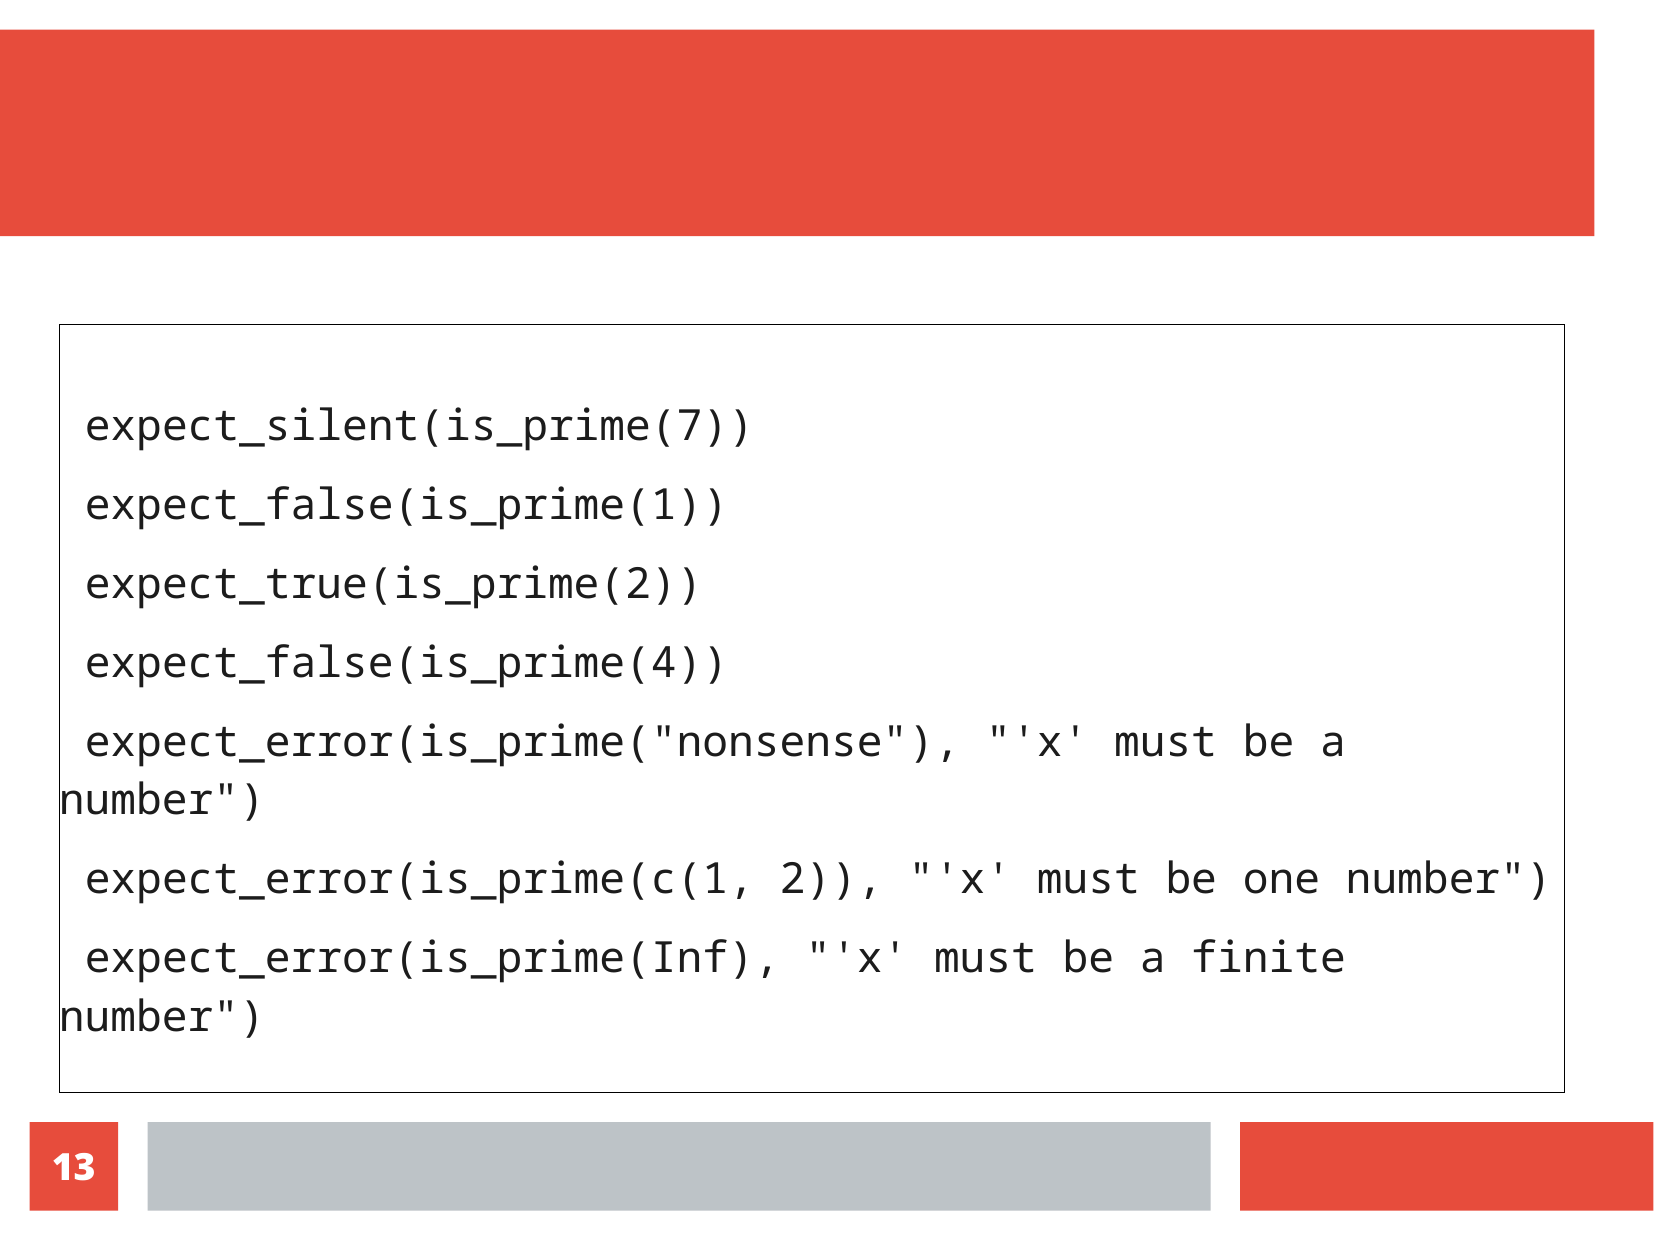

# expect_silent(is_prime(7))
 expect_false(is_prime(1))
 expect_true(is_prime(2))
 expect_false(is_prime(4))
 expect_error(is_prime("nonsense"), "'x' must be a number")
 expect_error(is_prime(c(1, 2)), "'x' must be one number")
 expect_error(is_prime(Inf), "'x' must be a finite number")
13